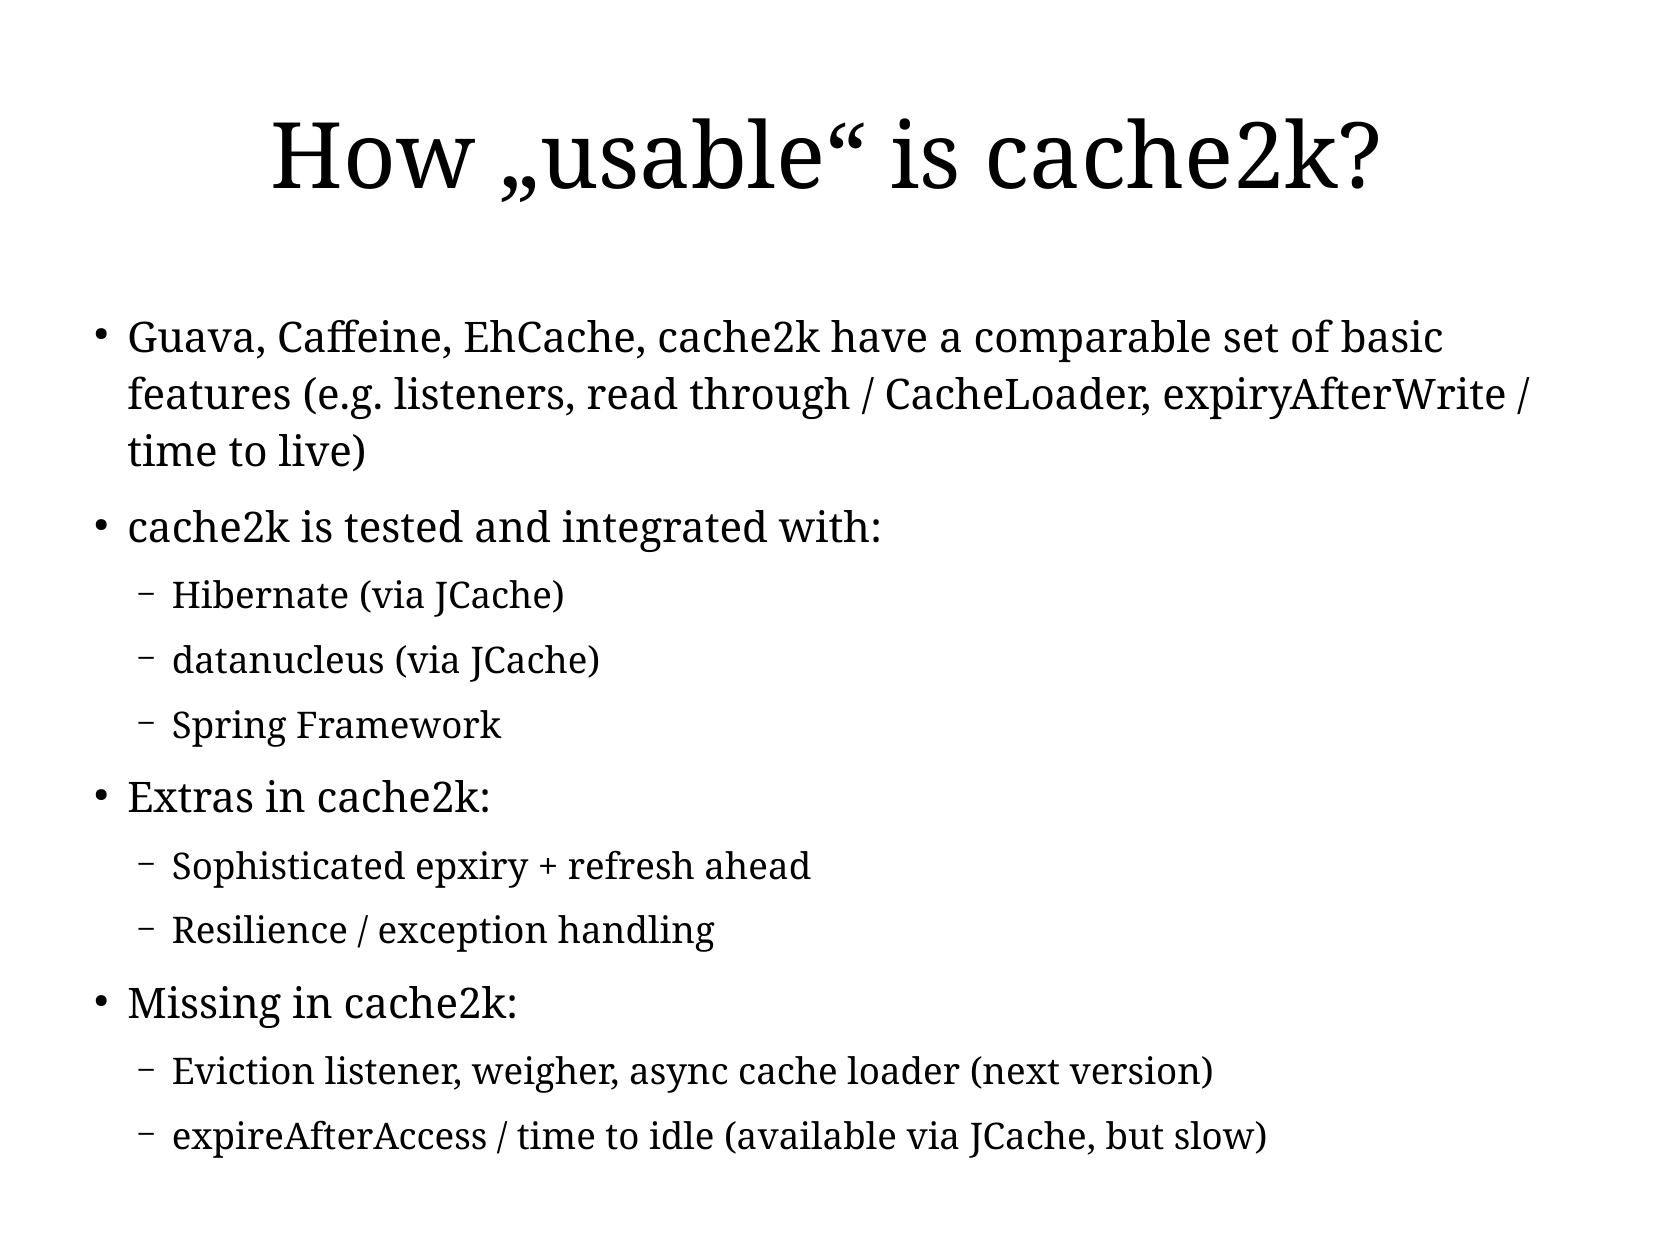

# How „usable“ is cache2k?
Guava, Caffeine, EhCache, cache2k have a comparable set of basic features (e.g. listeners, read through / CacheLoader, expiryAfterWrite / time to live)
cache2k is tested and integrated with:
Hibernate (via JCache)
datanucleus (via JCache)
Spring Framework
Extras in cache2k:
Sophisticated epxiry + refresh ahead
Resilience / exception handling
Missing in cache2k:
Eviction listener, weigher, async cache loader (next version)
expireAfterAccess / time to idle (available via JCache, but slow)